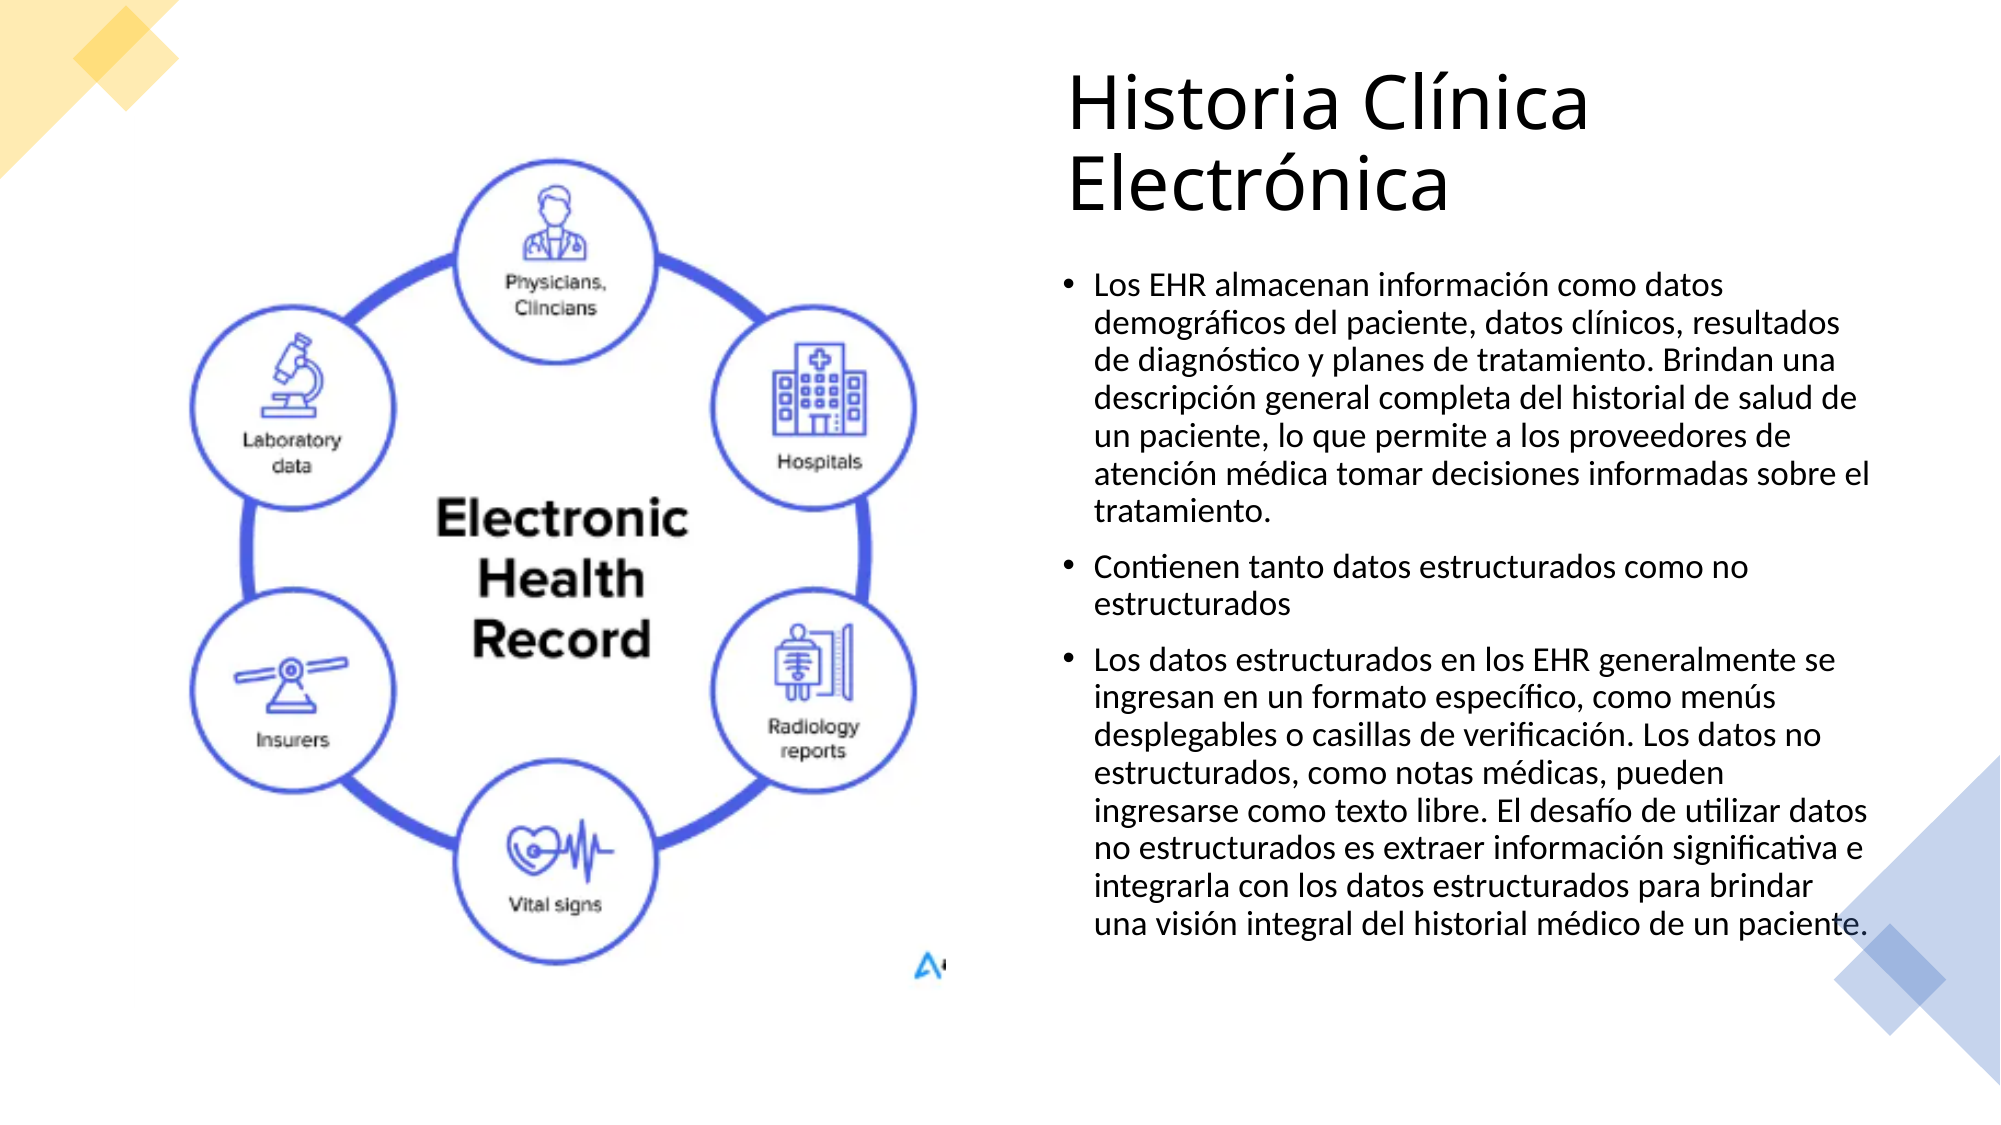

# Historia Clínica Electrónica
Los EHR almacenan información como datos demográficos del paciente, datos clínicos, resultados de diagnóstico y planes de tratamiento. Brindan una descripción general completa del historial de salud de un paciente, lo que permite a los proveedores de atención médica tomar decisiones informadas sobre el tratamiento.
Contienen tanto datos estructurados como no estructurados
Los datos estructurados en los EHR generalmente se ingresan en un formato específico, como menús desplegables o casillas de verificación. Los datos no estructurados, como notas médicas, pueden ingresarse como texto libre. El desafío de utilizar datos no estructurados es extraer información significativa e integrarla con los datos estructurados para brindar una visión integral del historial médico de un paciente.